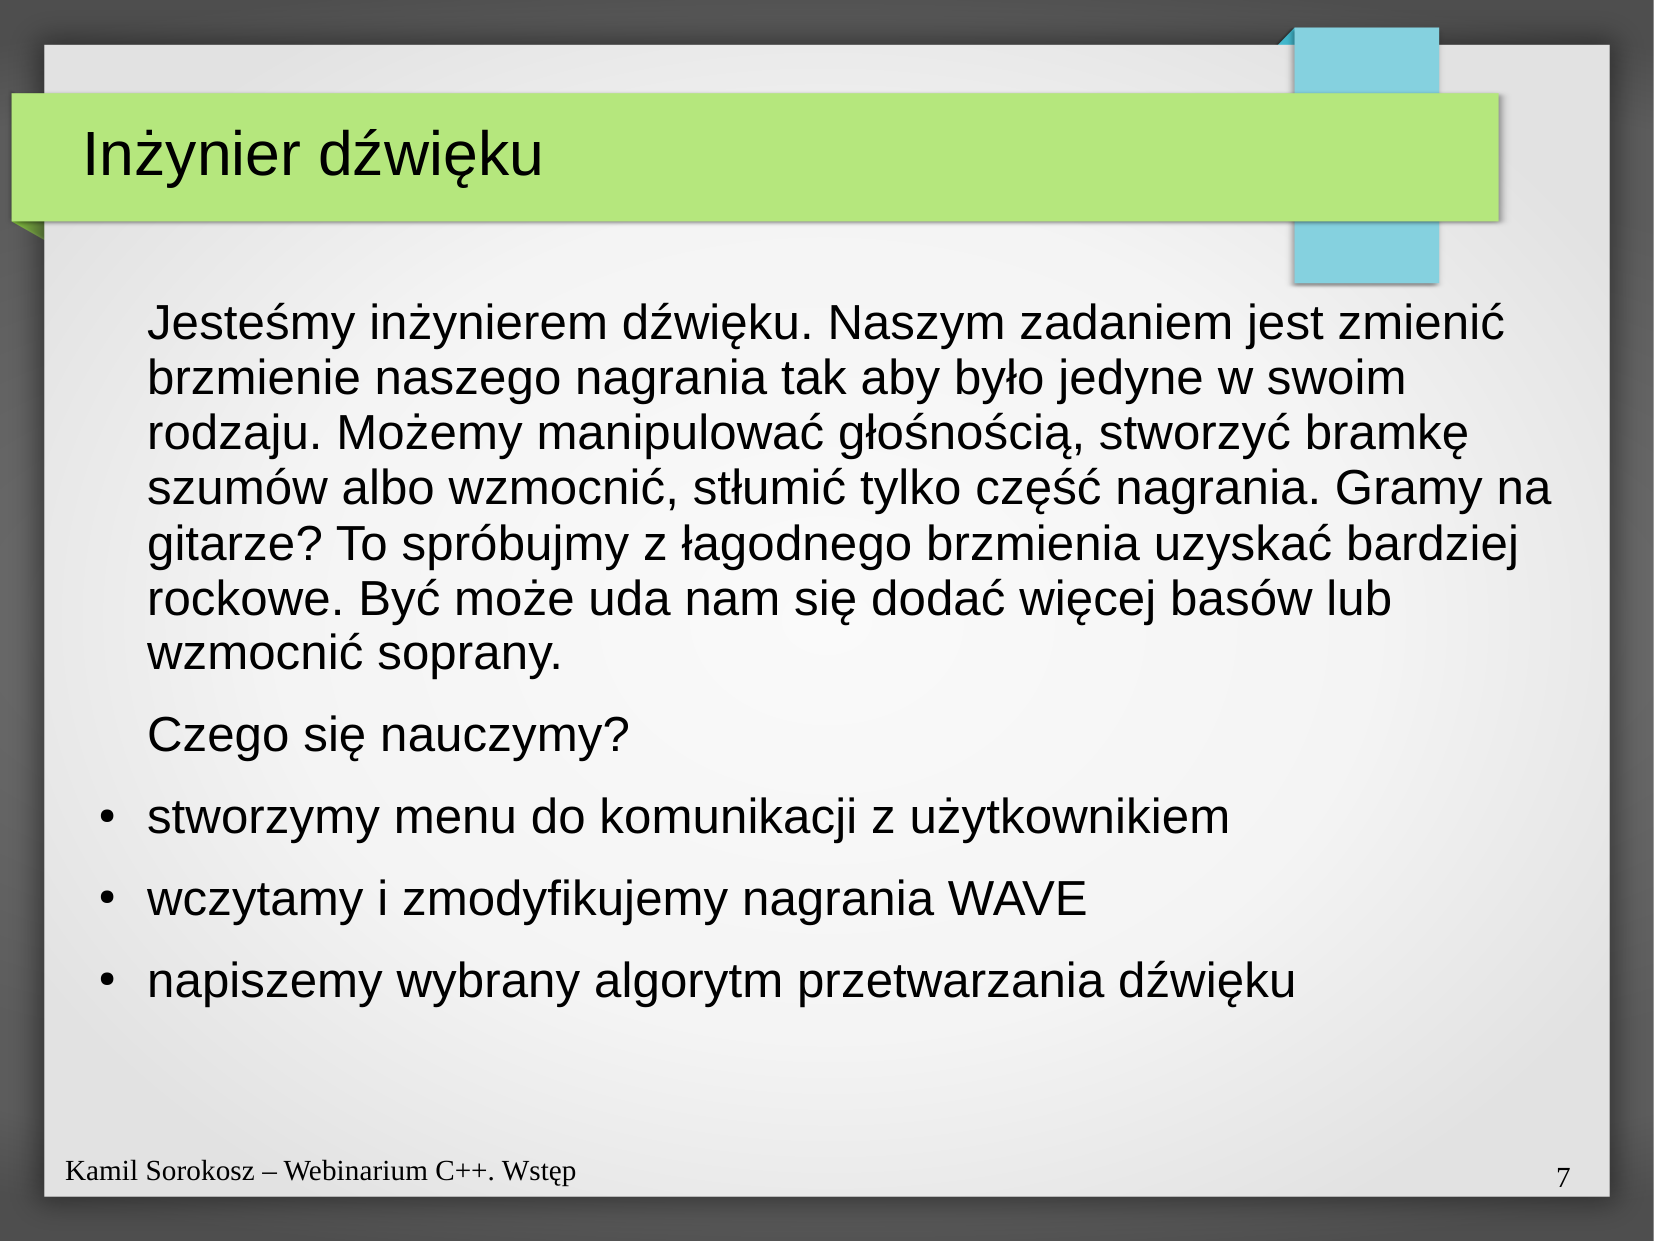

# Inżynier dźwięku
Jesteśmy inżynierem dźwięku. Naszym zadaniem jest zmienić brzmienie naszego nagrania tak aby było jedyne w swoim rodzaju. Możemy manipulować głośnością, stworzyć bramkę szumów albo wzmocnić, stłumić tylko część nagrania. Gramy na gitarze? To spróbujmy z łagodnego brzmienia uzyskać bardziej rockowe. Być może uda nam się dodać więcej basów lub wzmocnić soprany.
Czego się nauczymy?
stworzymy menu do komunikacji z użytkownikiem
wczytamy i zmodyfikujemy nagrania WAVE
napiszemy wybrany algorytm przetwarzania dźwięku
7